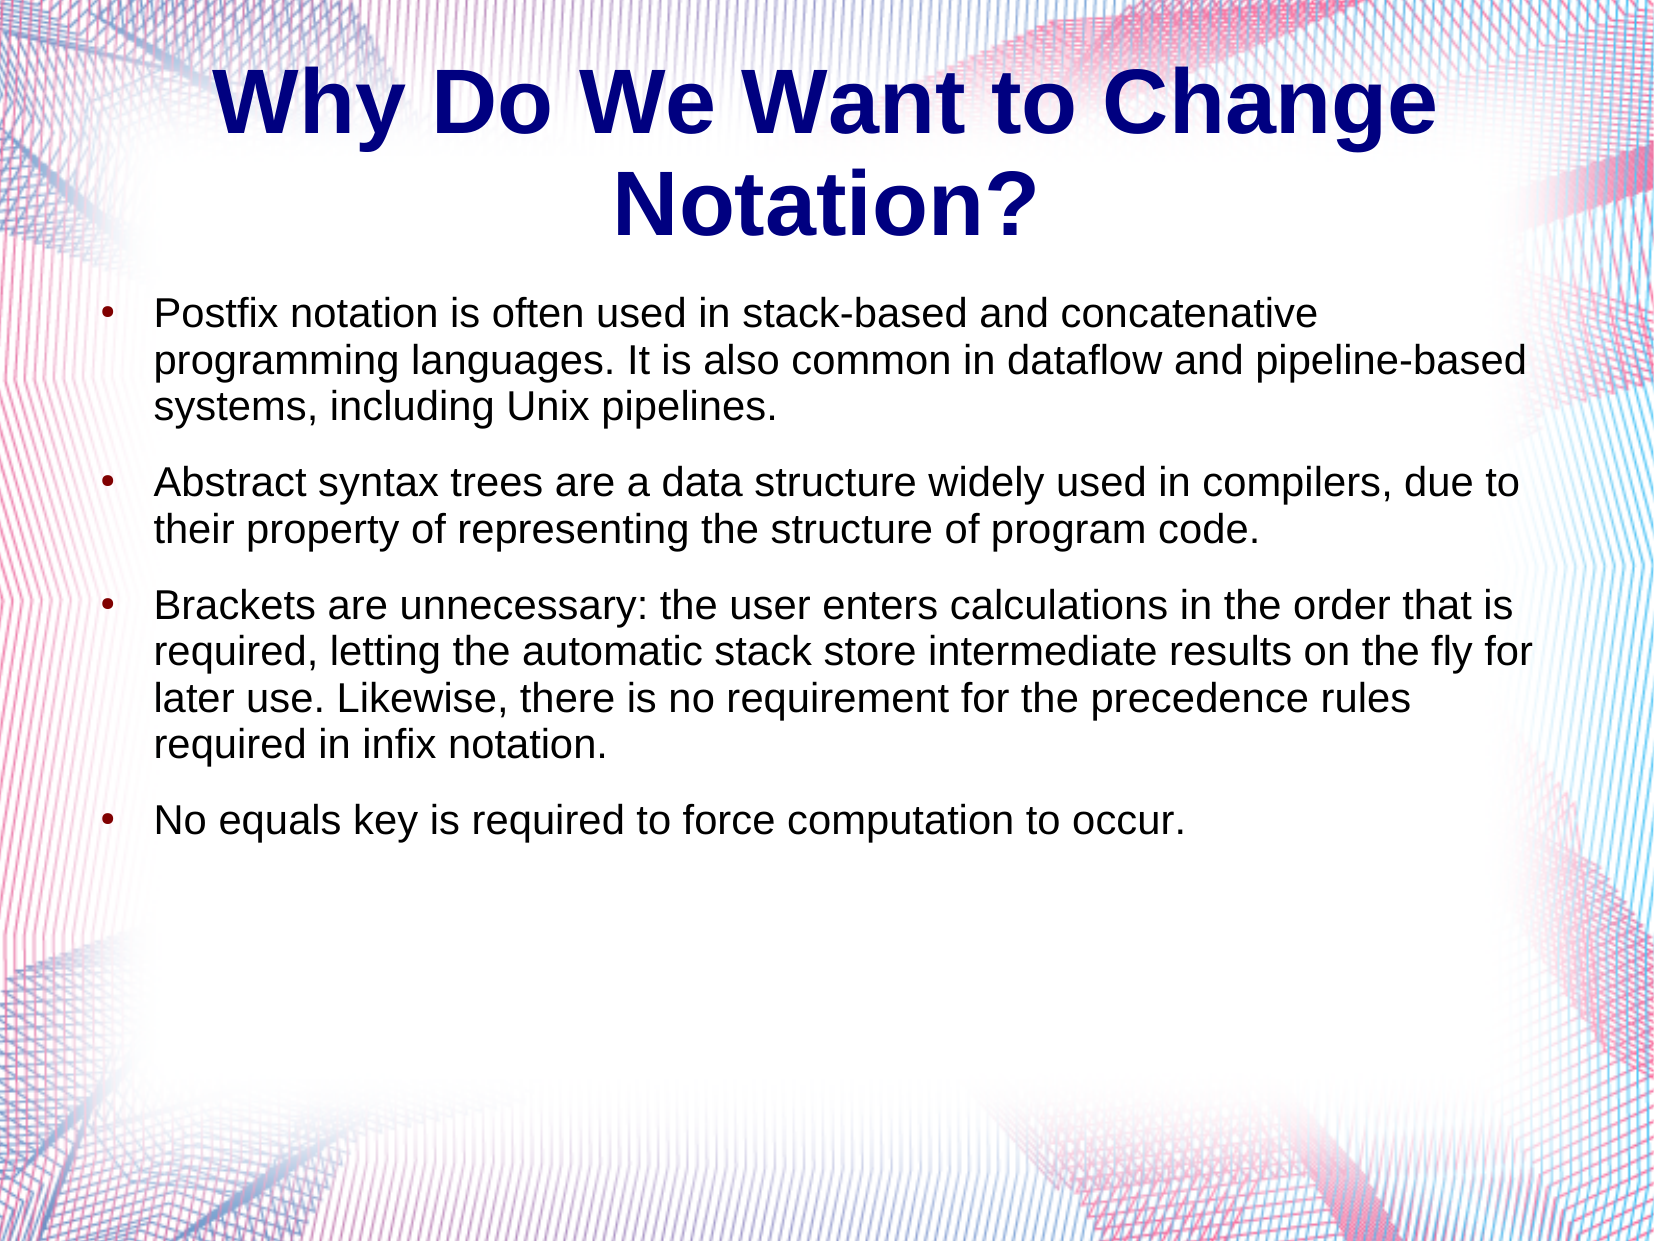

# Why Do We Want to Change Notation?
Postfix notation is often used in stack-based and concatenative programming languages. It is also common in dataflow and pipeline-based systems, including Unix pipelines.
Abstract syntax trees are a data structure widely used in compilers, due to their property of representing the structure of program code.
Brackets are unnecessary: the user enters calculations in the order that is required, letting the automatic stack store intermediate results on the fly for later use. Likewise, there is no requirement for the precedence rules required in infix notation.
No equals key is required to force computation to occur.